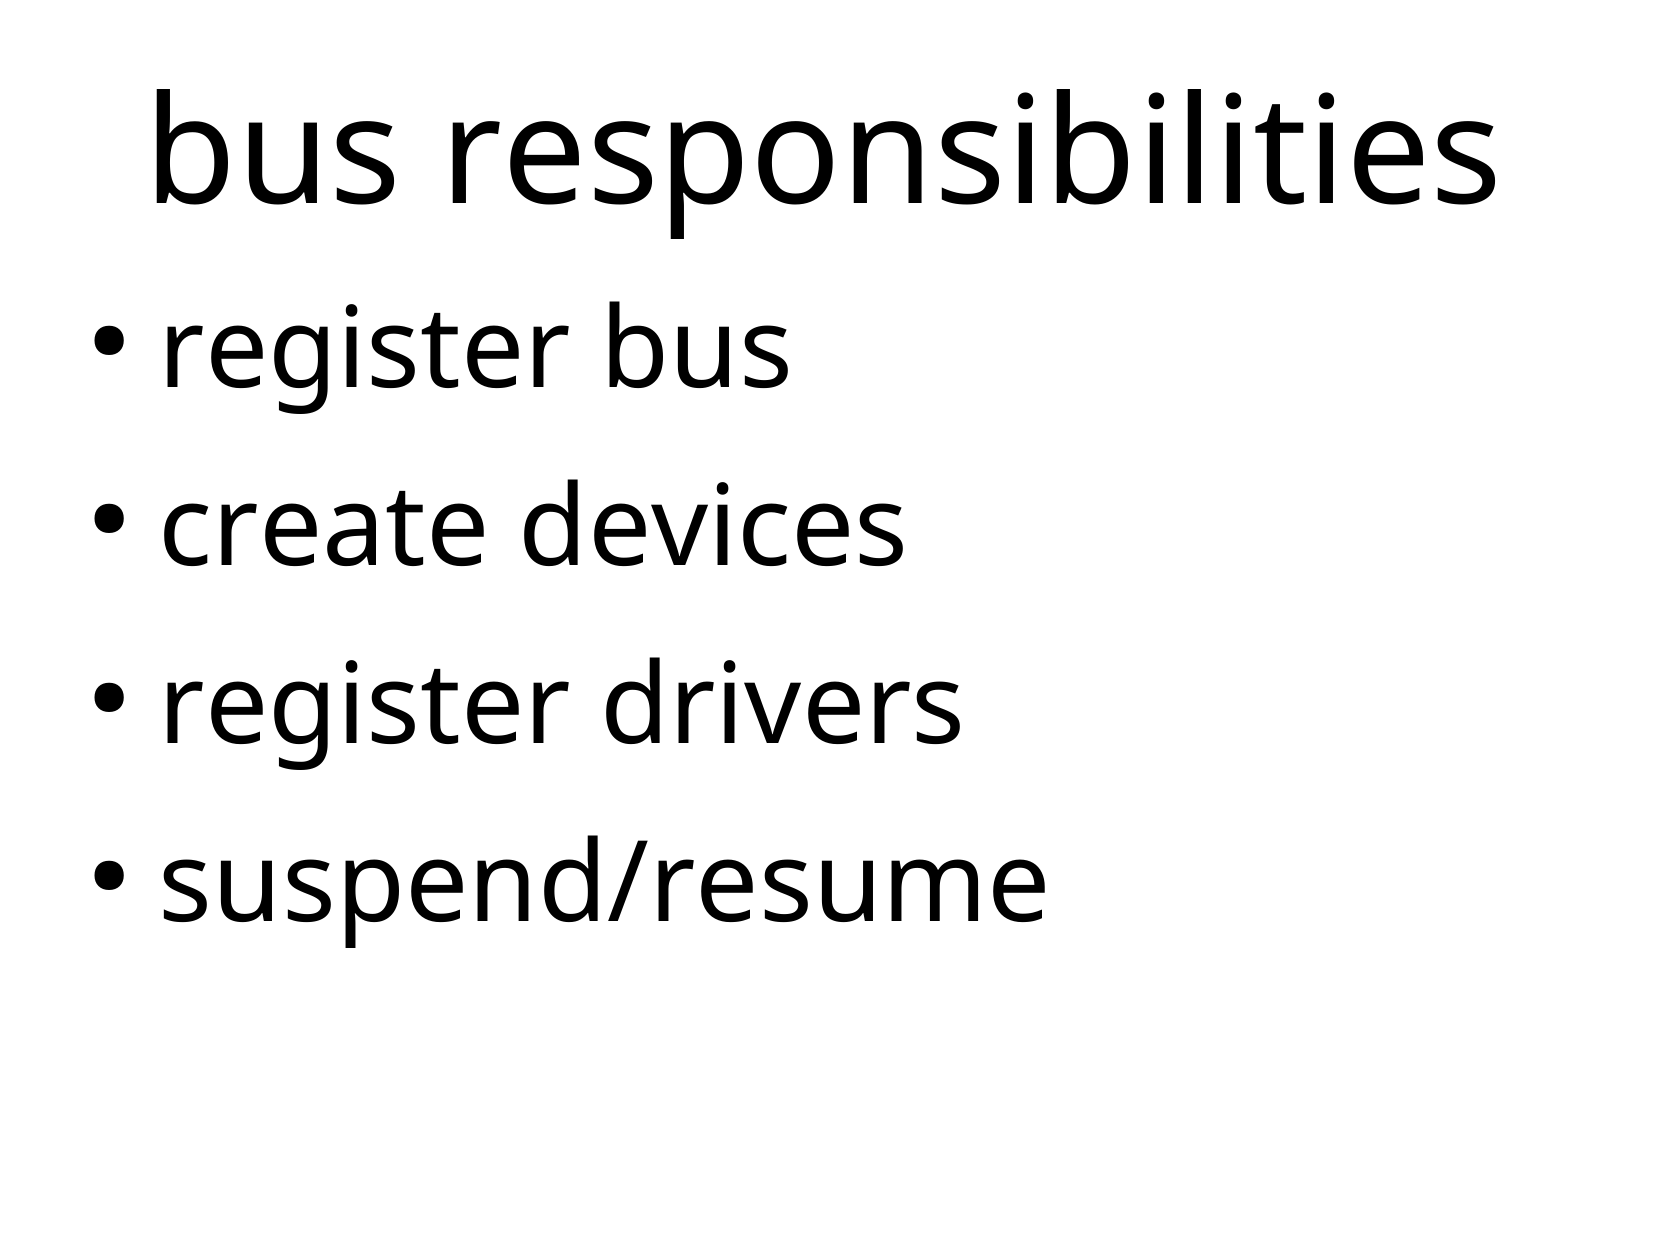

bus responsibilities
 register bus
 create devices
 register drivers
 suspend/resume